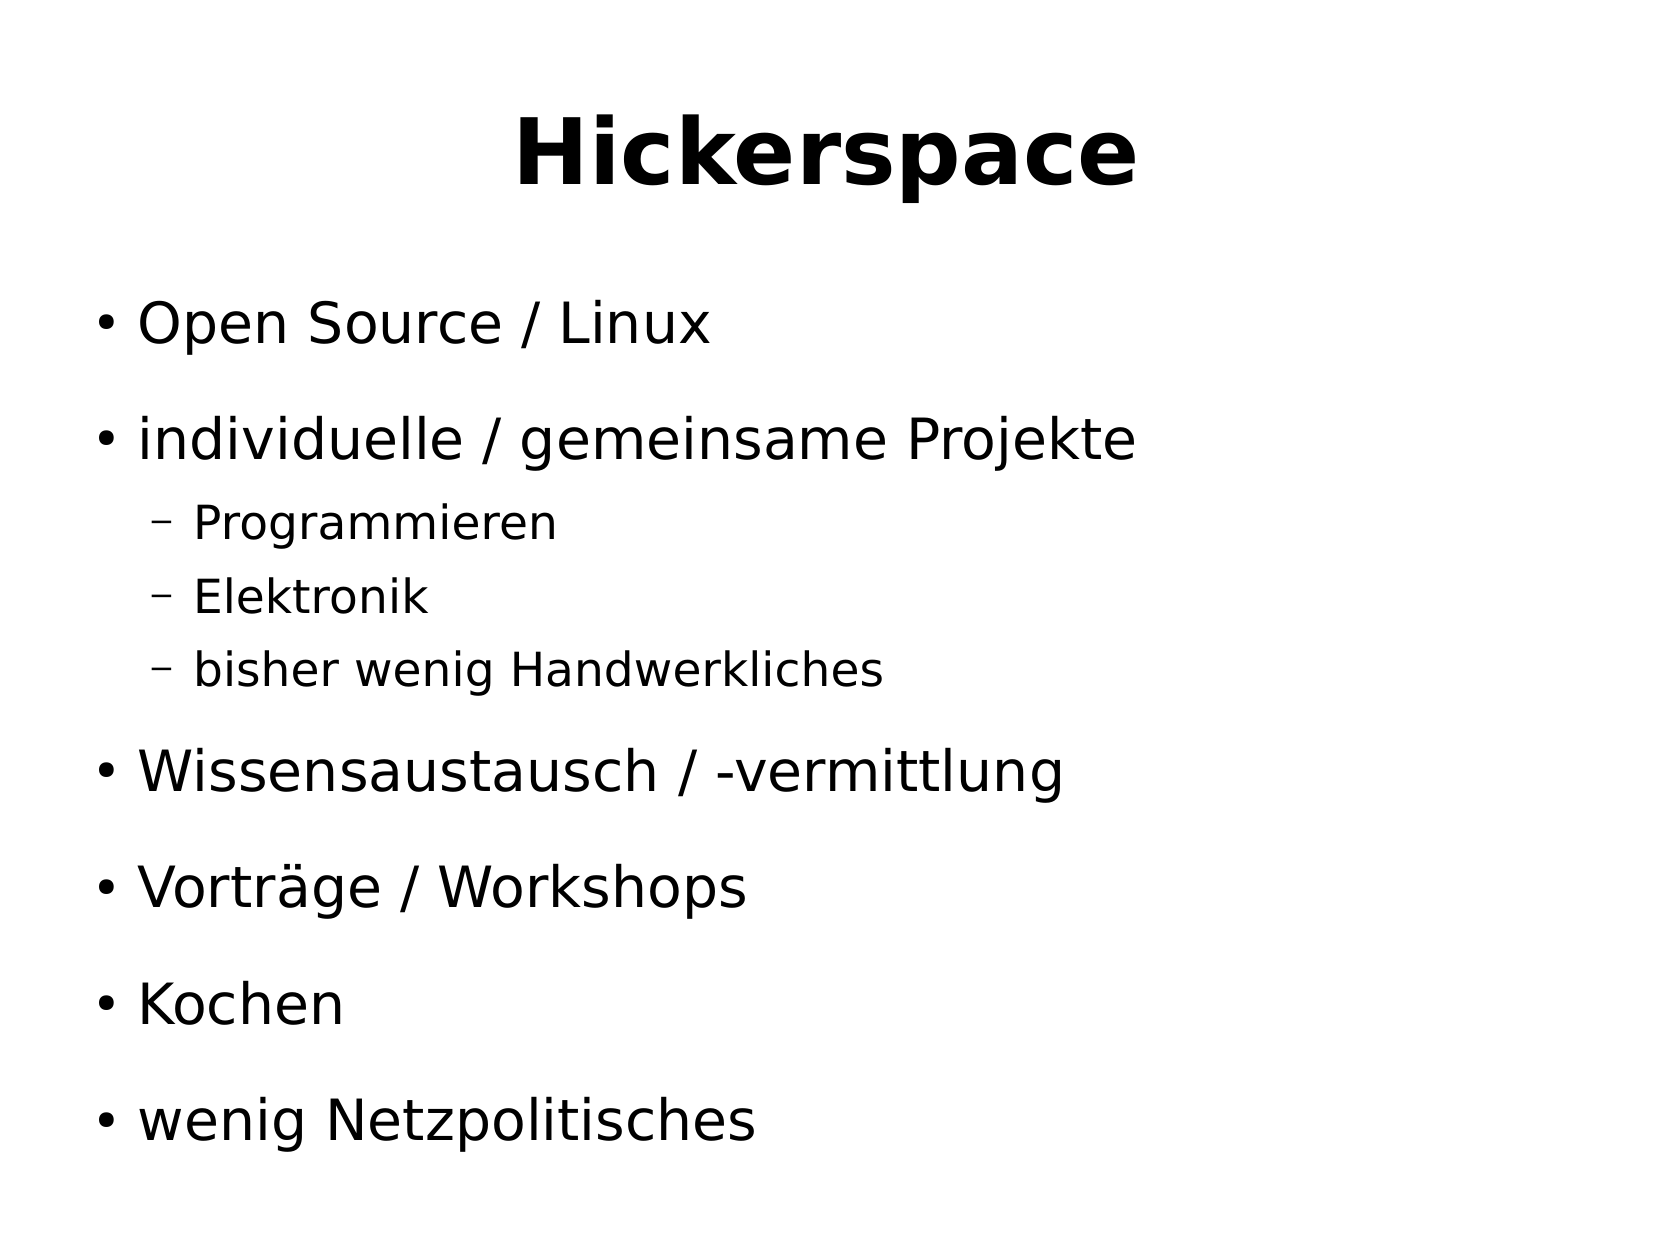

# Hickerspace
Open Source / Linux
individuelle / gemeinsame Projekte
Programmieren
Elektronik
bisher wenig Handwerkliches
Wissensaustausch / -vermittlung
Vorträge / Workshops
Kochen
wenig Netzpolitisches